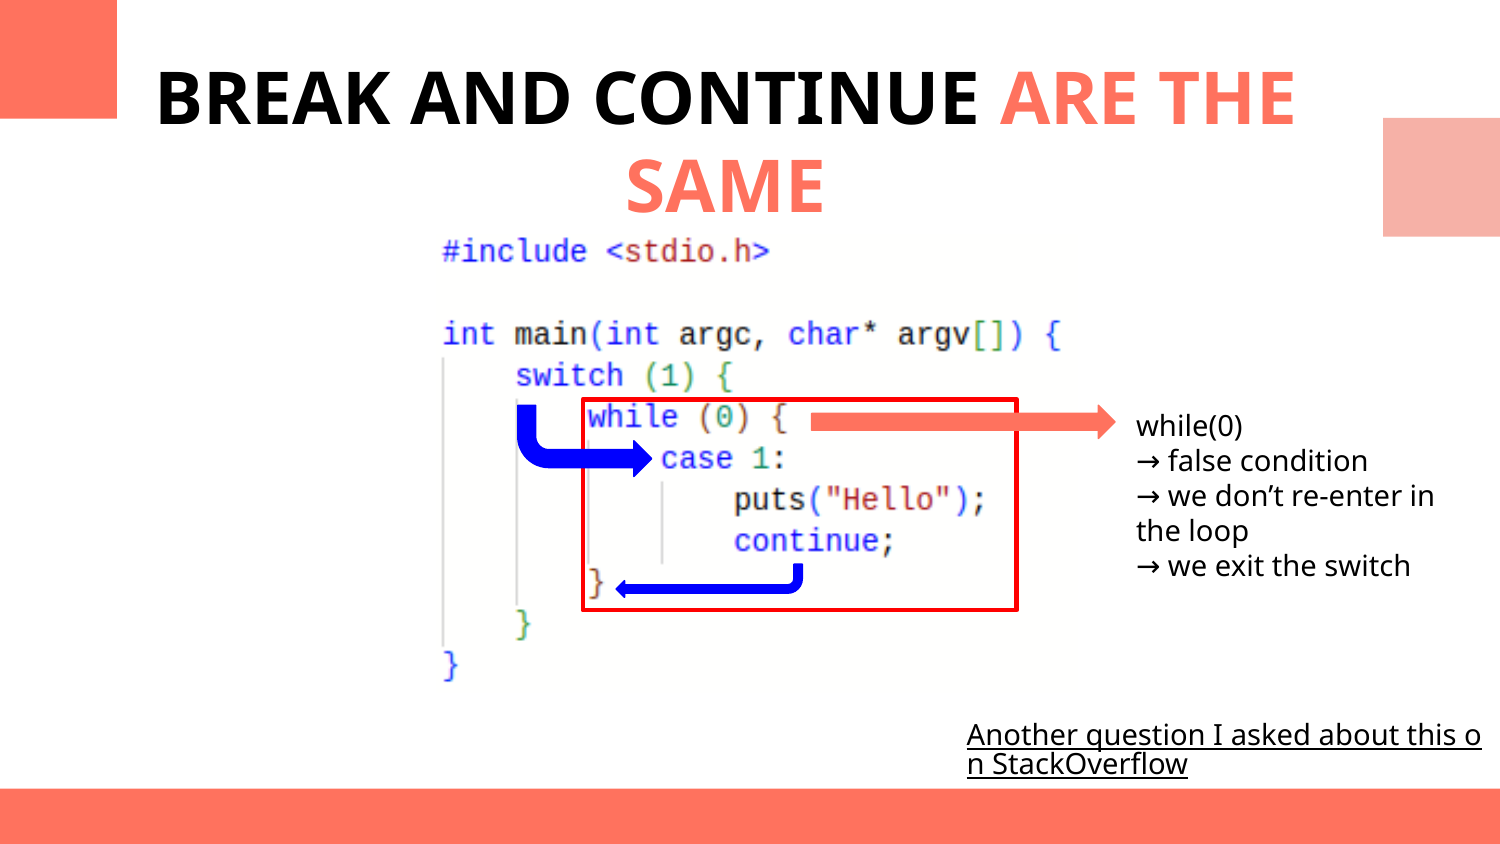

# BREAK AND CONTINUE ARE THE SAME
while(0)
→ false condition
→ we don’t re-enter in the loop
→ we exit the switch
Another question I asked about this on StackOverflow